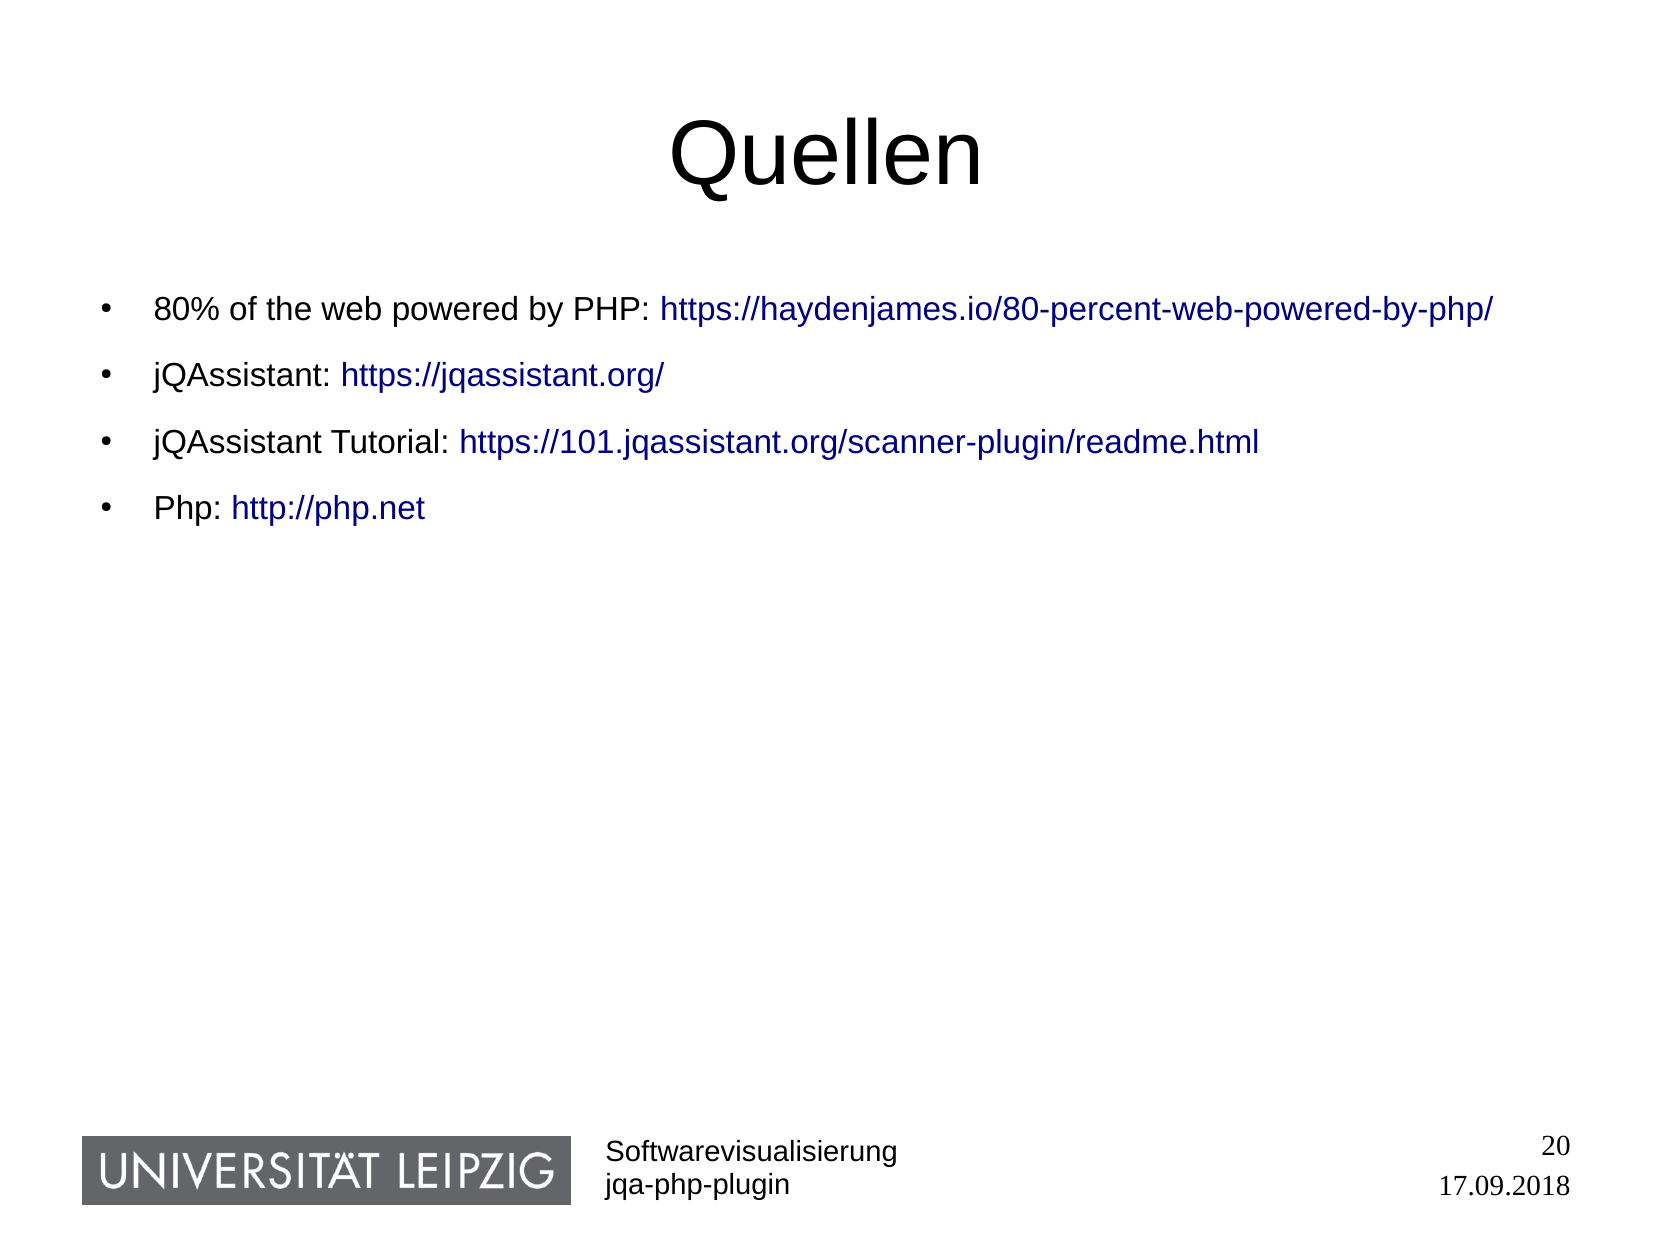

# Quellen
80% of the web powered by PHP: https://haydenjames.io/80-percent-web-powered-by-php/
jQAssistant: https://jqassistant.org/
jQAssistant Tutorial: https://101.jqassistant.org/scanner-plugin/readme.html
Php: http://php.net
20
17.09.2018